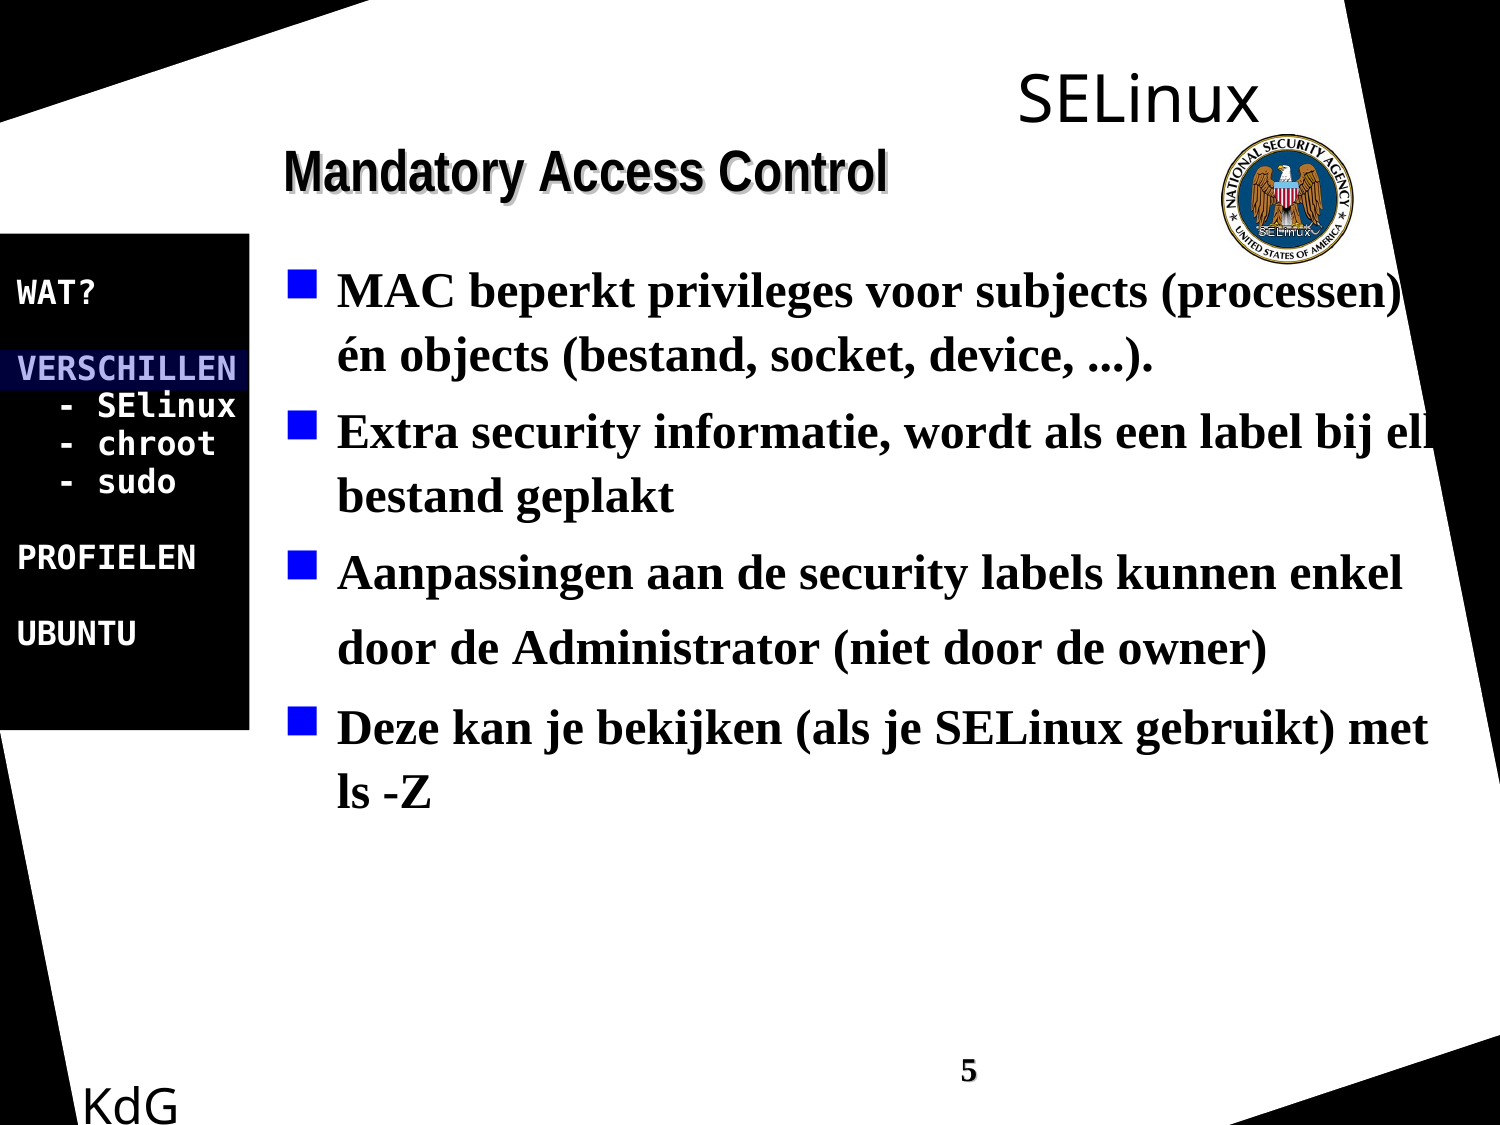

# Mandatory Access Control
SELinux
MAC beperkt privileges voor subjects (processen) én objects (bestand, socket, device, ...).
Extra security informatie, wordt als een label bij elk bestand geplakt
Aanpassingen aan de security labels kunnen enkel door de Administrator (niet door de owner)‏
Deze kan je bekijken (als je SELinux gebruikt) met ls -Z